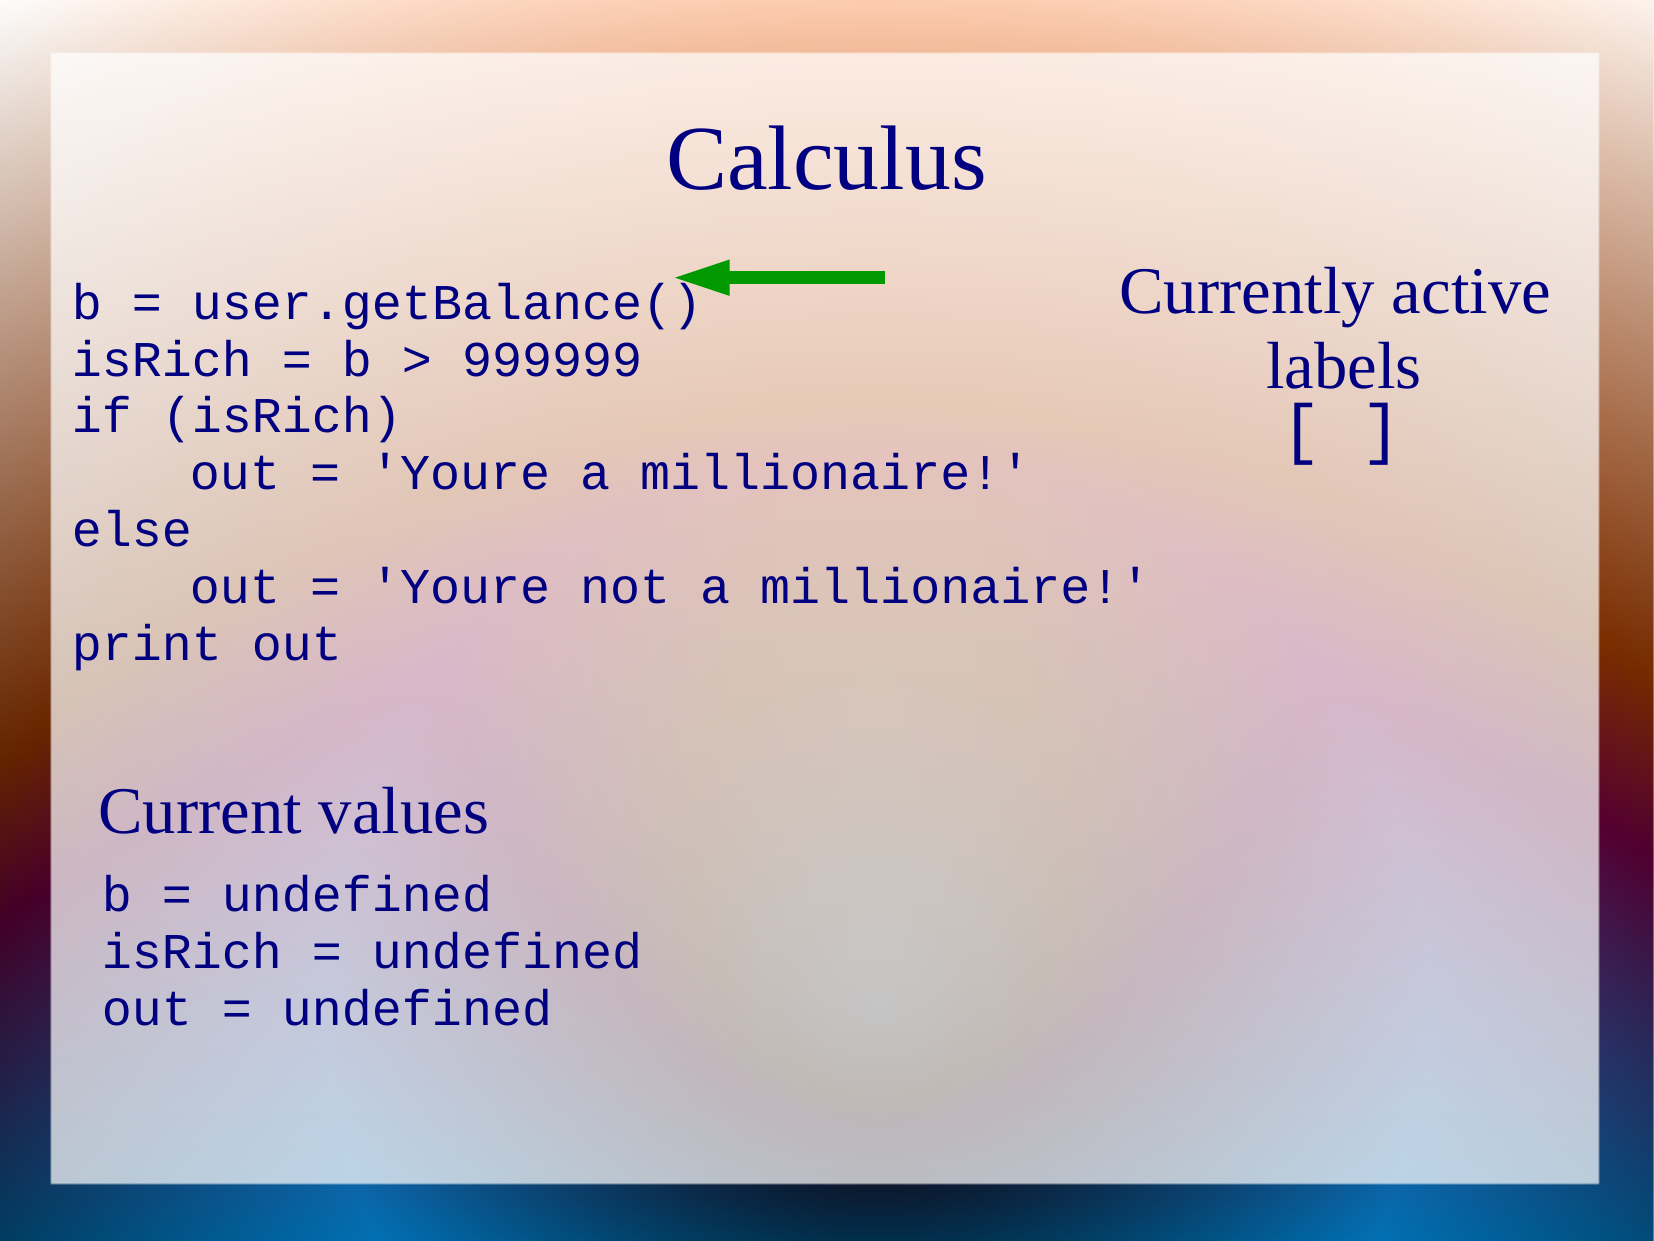

# Calculus
Currently active
labels
b = user.getBalance()
isRich = b > 999999
if (isRich)
	out = 'Youre a millionaire!'
else
	out = 'Youre not a millionaire!'
print out
[ ]
Current values
b = undefined
isRich = undefined
out = undefined